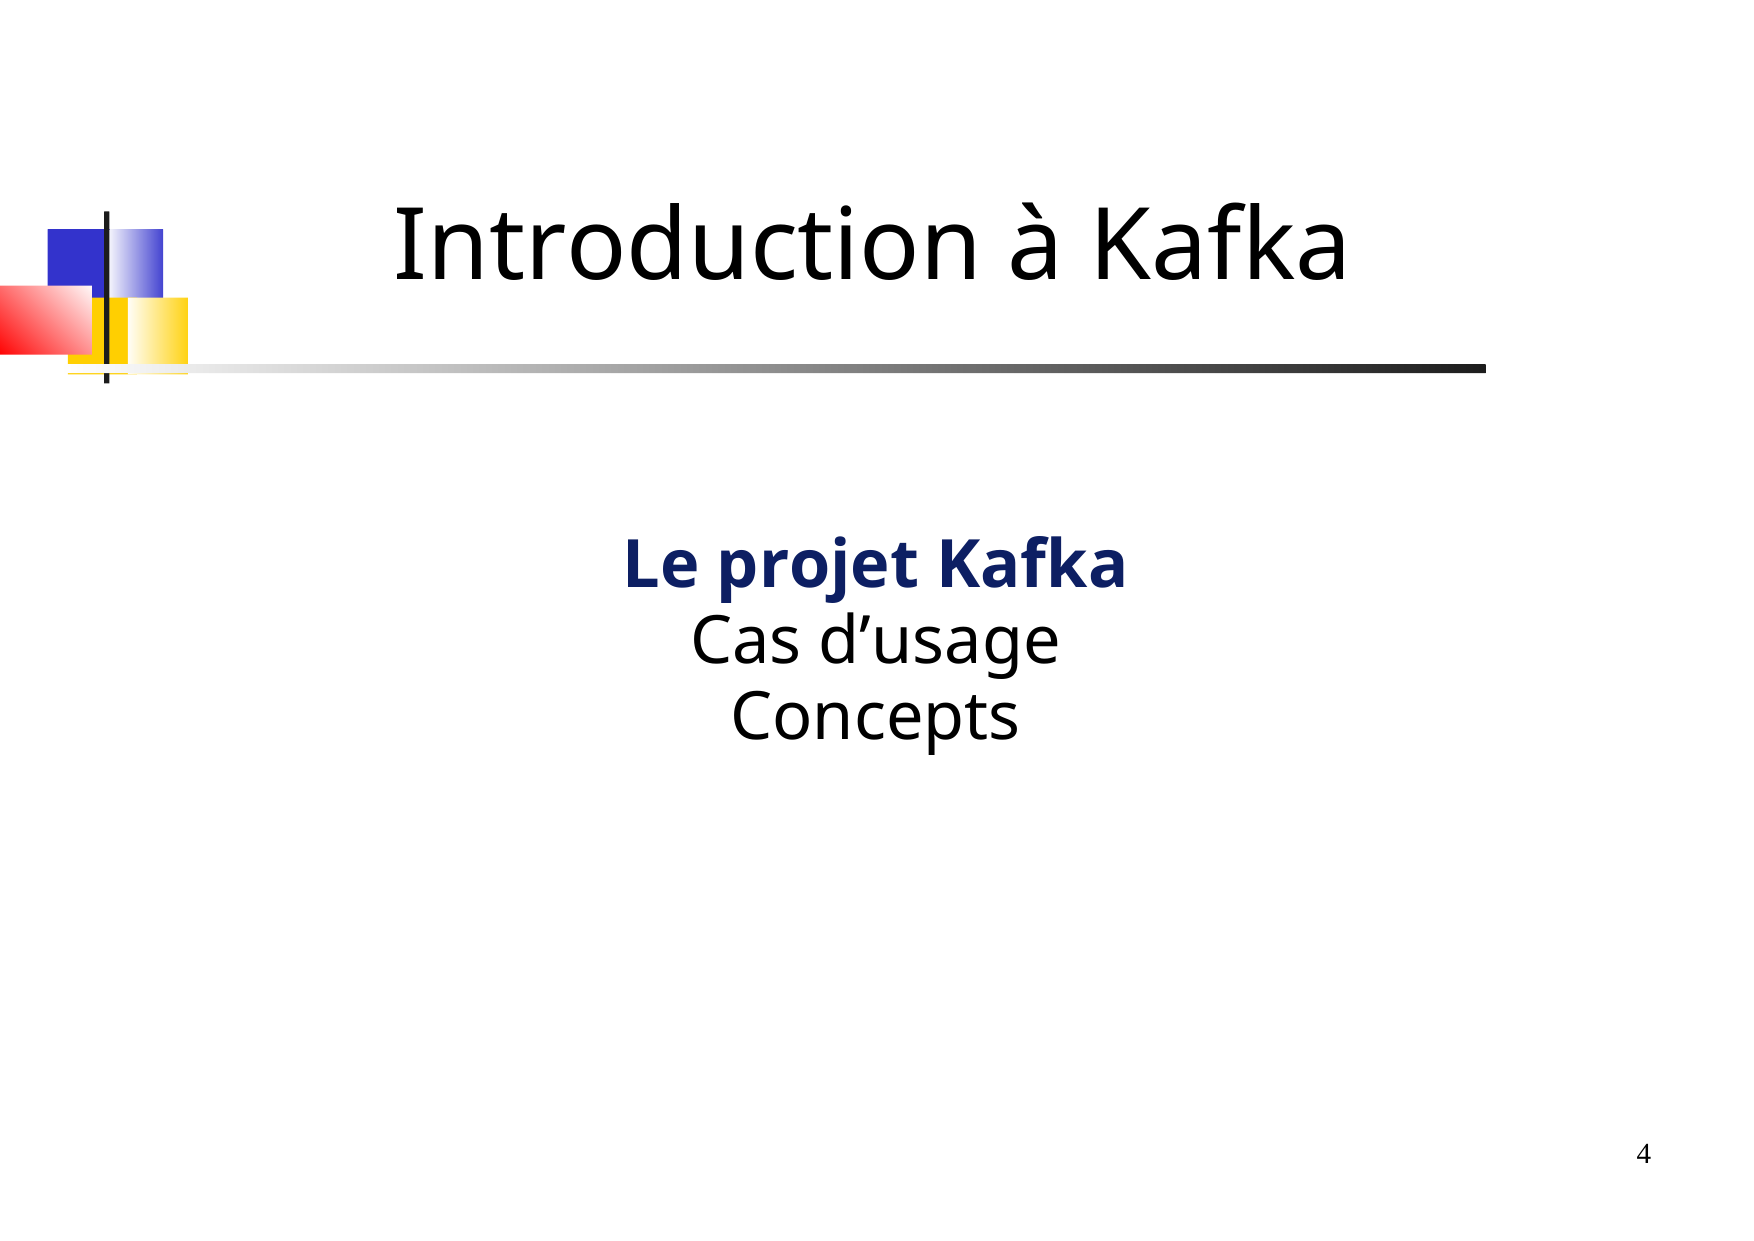

# Introduction à Kafka
Le projet Kafka
Cas d’usage
Concepts